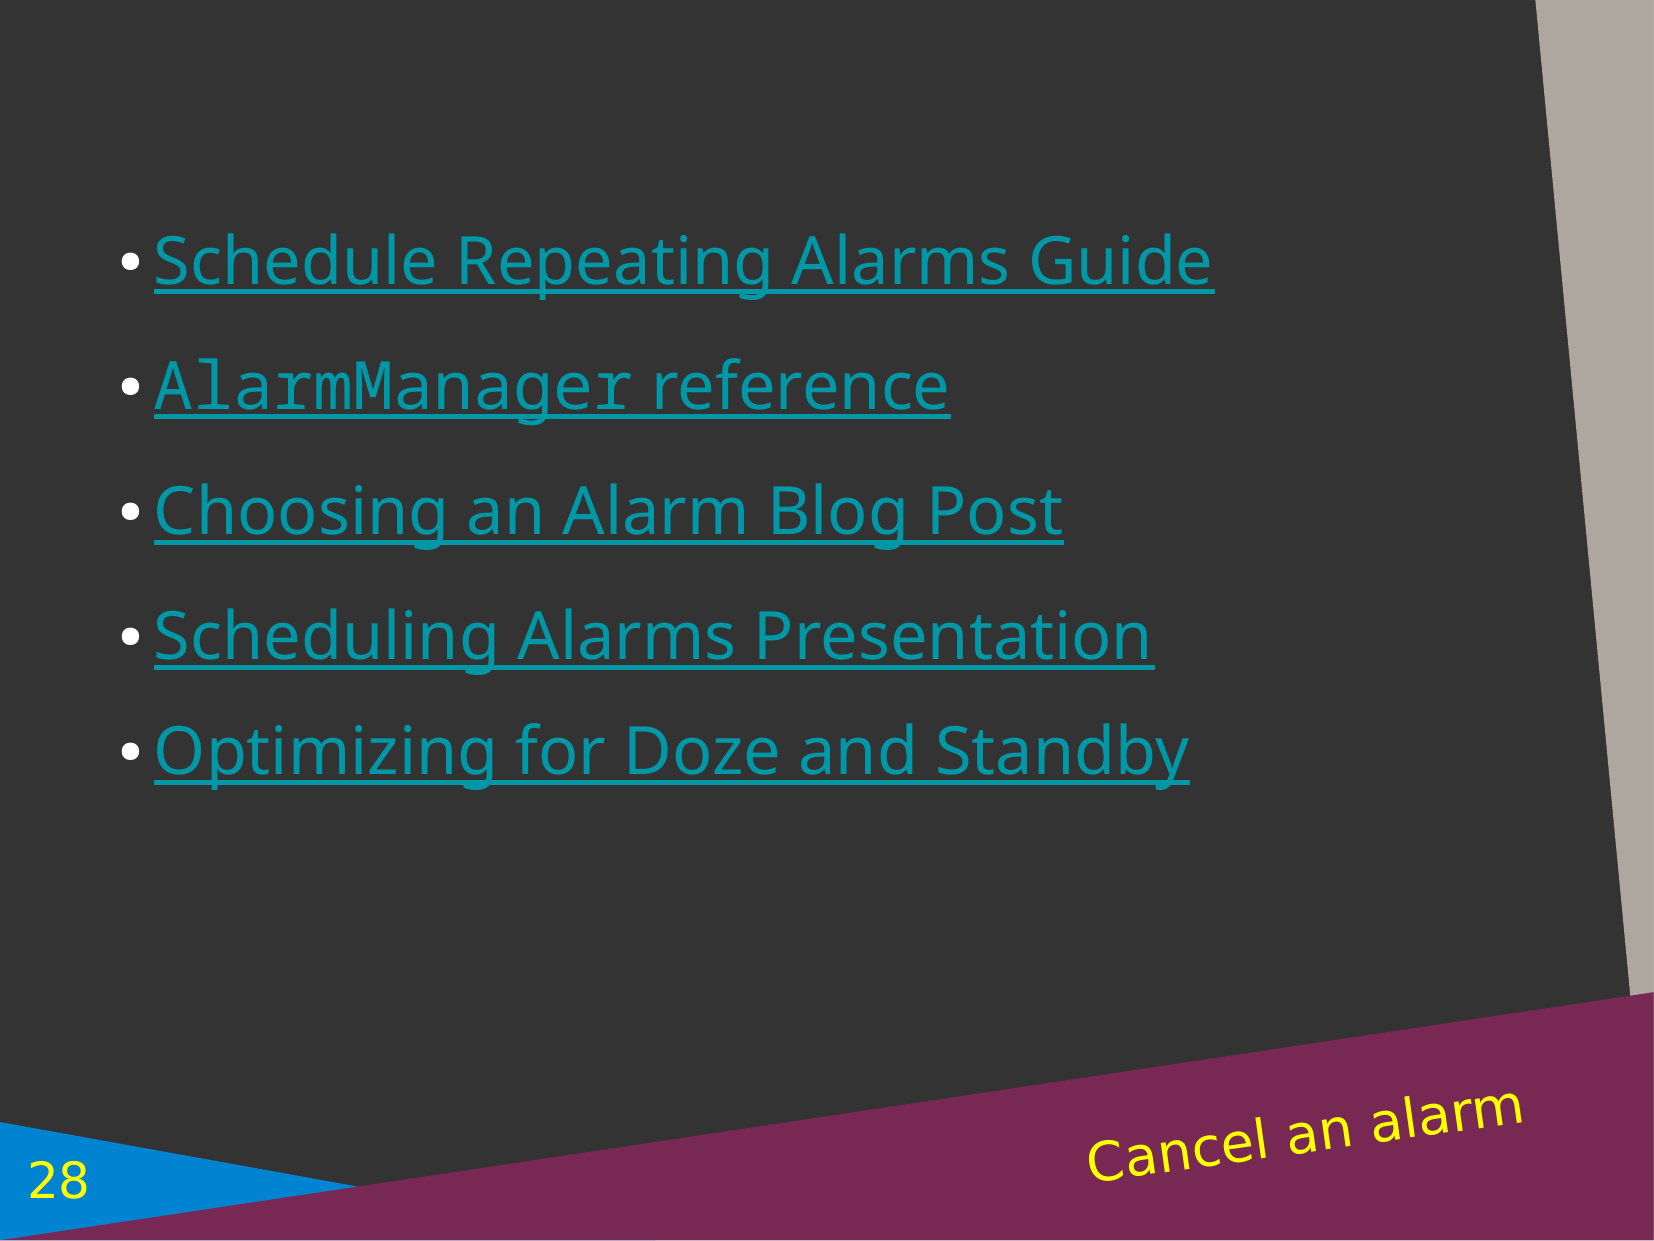

Schedule Repeating Alarms Guide
AlarmManager reference
Choosing an Alarm Blog Post
Scheduling Alarms Presentation
Optimizing for Doze and Standby
# Cancel an alarm
28